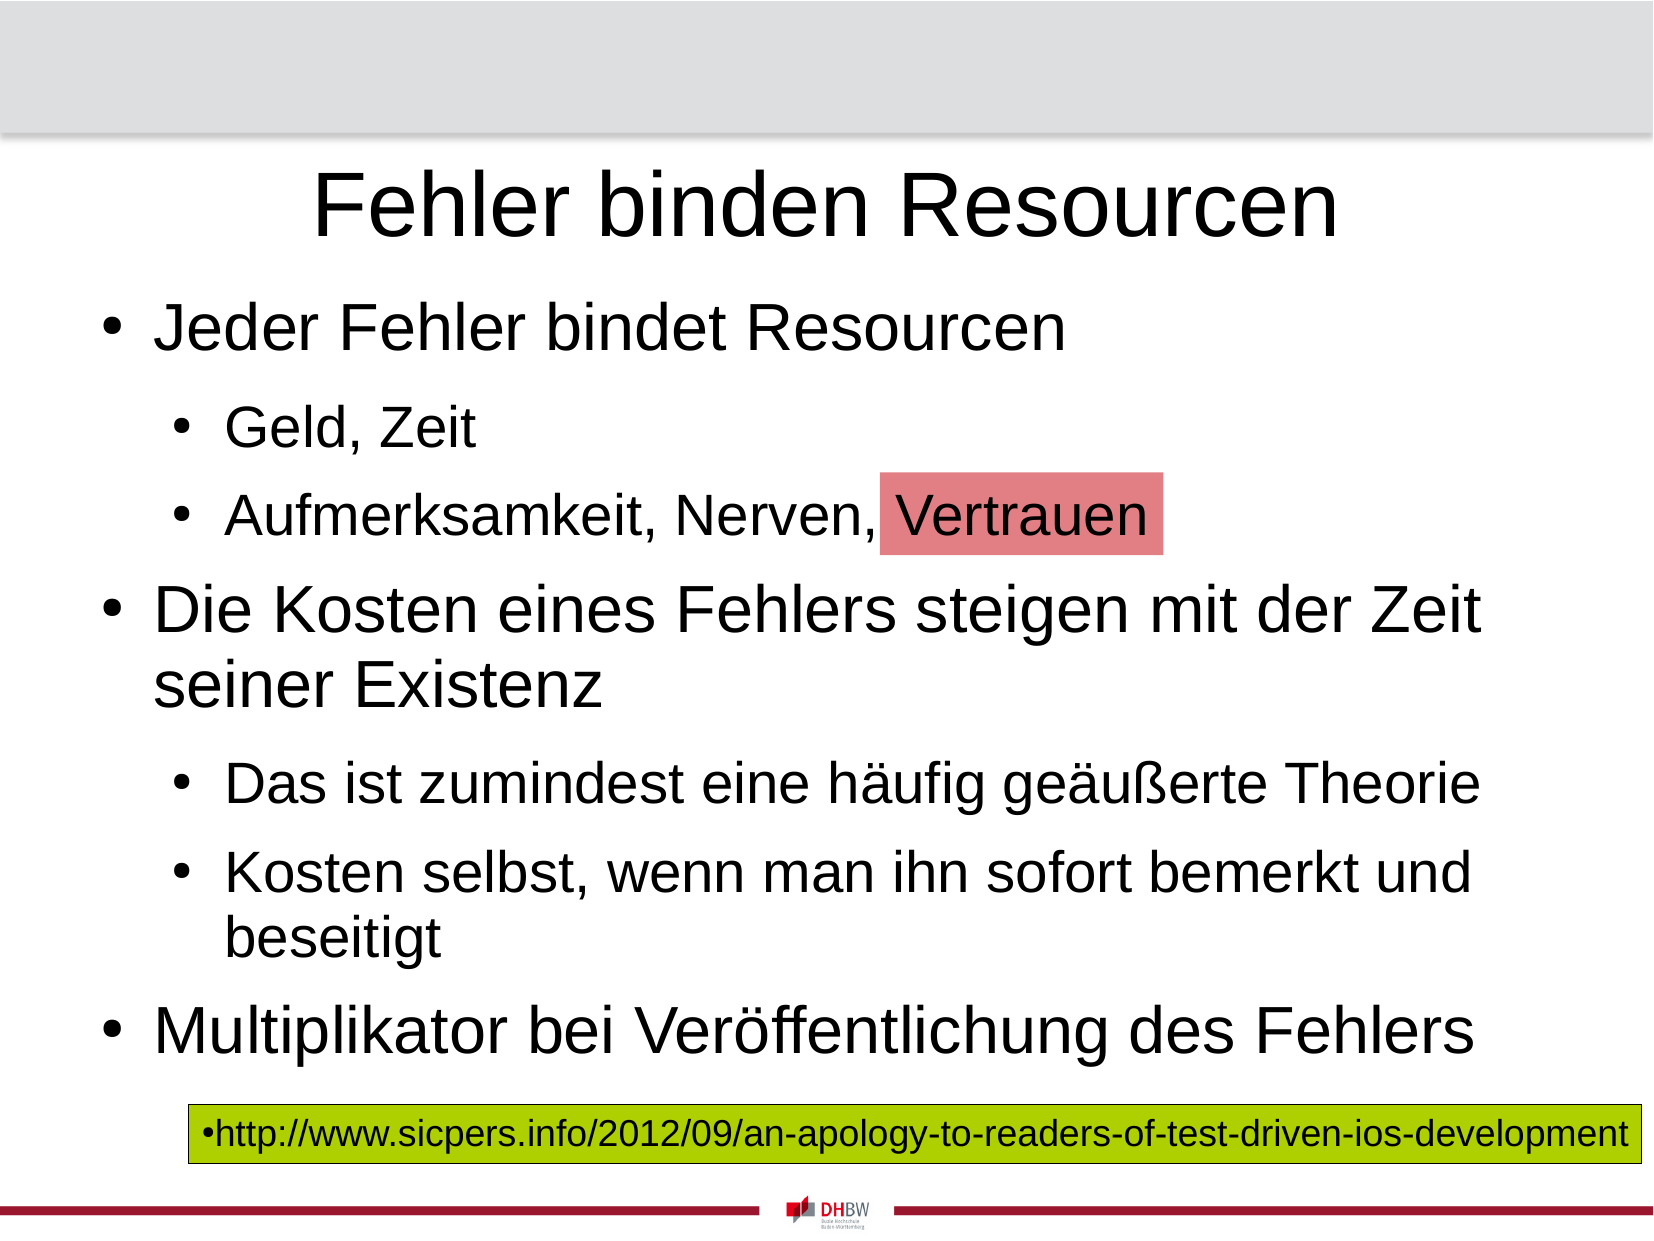

# Fehler binden Resourcen
Jeder Fehler bindet Resourcen
Geld, Zeit
Aufmerksamkeit, Nerven, Vertrauen
Die Kosten eines Fehlers steigen mit der Zeit seiner Existenz
Das ist zumindest eine häufig geäußerte Theorie
Kosten selbst, wenn man ihn sofort bemerkt und beseitigt
Multiplikator bei Veröffentlichung des Fehlers
http://www.sicpers.info/2012/09/an-apology-to-readers-of-test-driven-ios-development